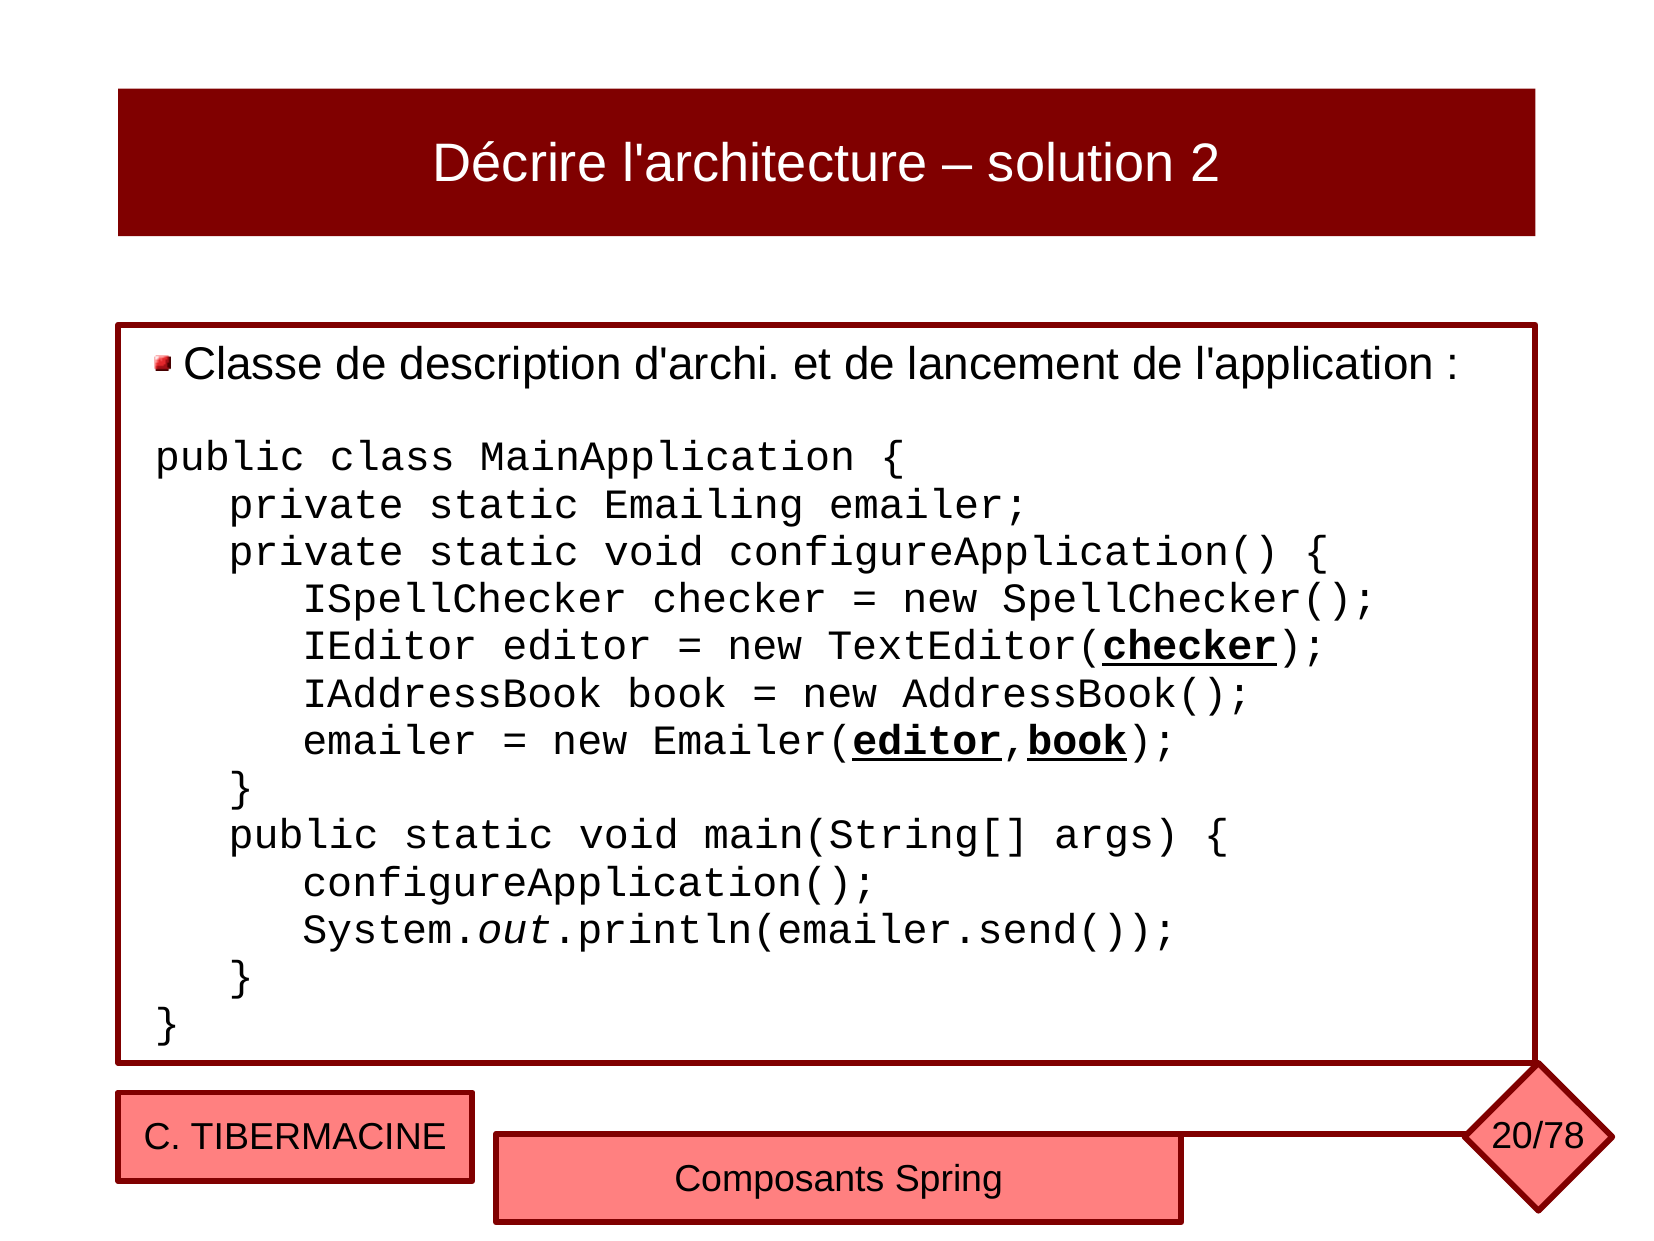

Décrire l'architecture – solution 2
 Classe de description d'archi. et de lancement de l'application :
public class MainApplication {
	private static Emailing emailer;
	private static void configureApplication() {
		ISpellChecker checker = new SpellChecker();
		IEditor editor = new TextEditor(checker);
		IAddressBook book = new AddressBook();
		emailer = new Emailer(editor,book);
	}
	public static void main(String[] args) {
		configureApplication();
		System.out.println(emailer.send());
	}
}
C. TIBERMACINE
Composants Spring